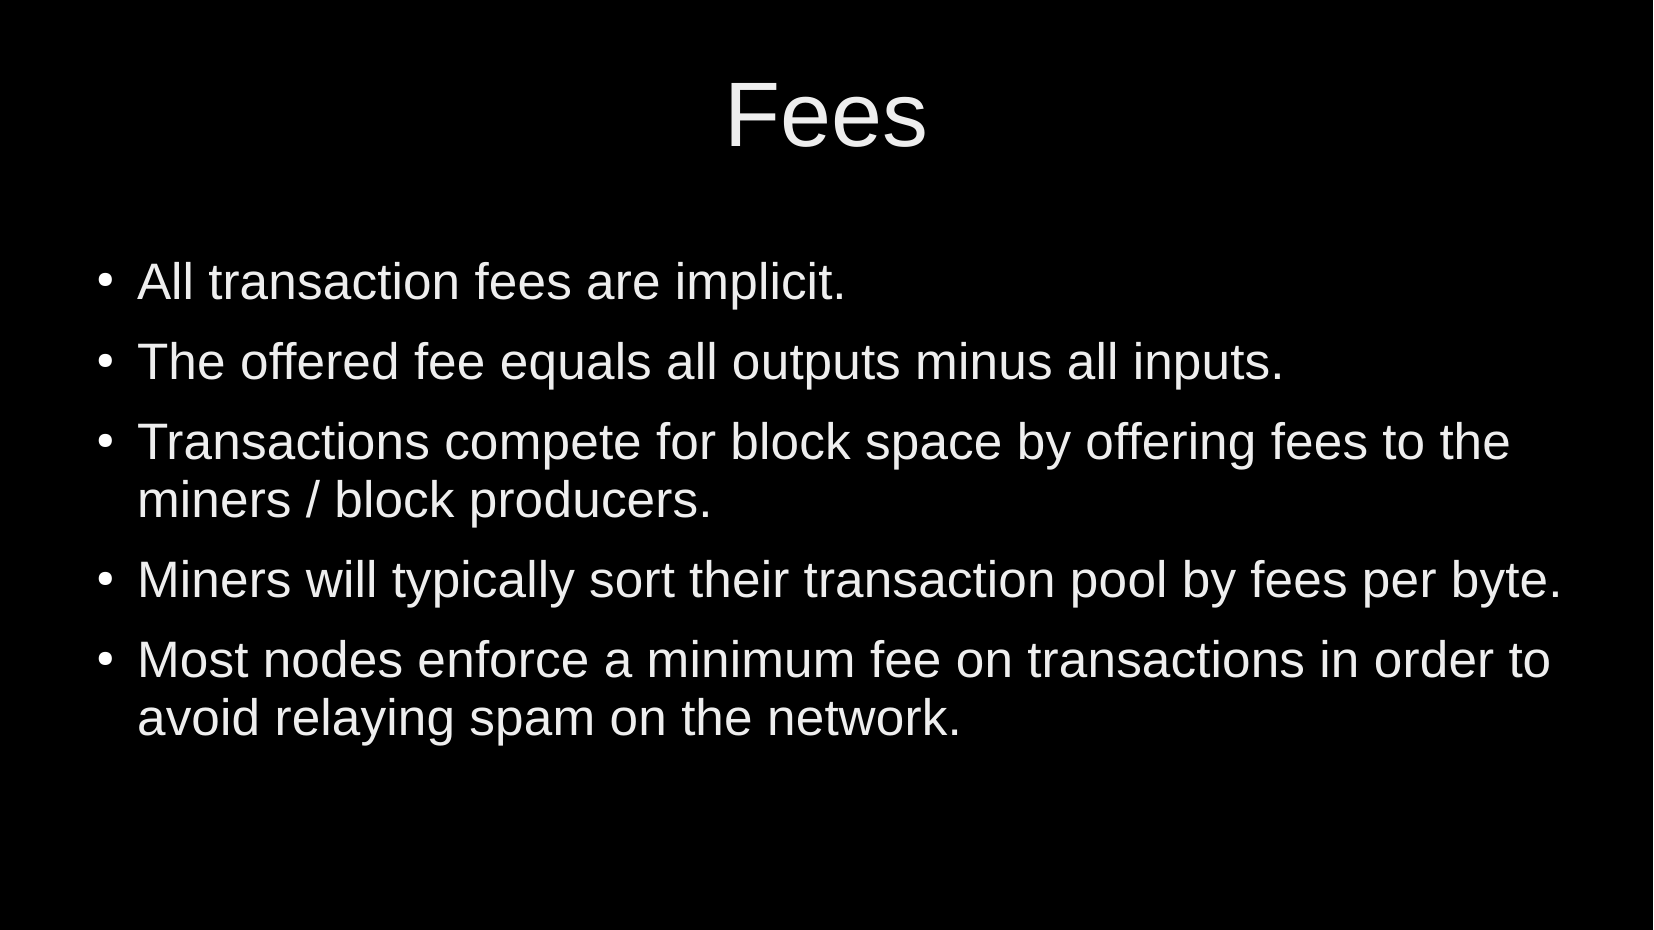

# Fees
All transaction fees are implicit.
The offered fee equals all outputs minus all inputs.
Transactions compete for block space by offering fees to the miners / block producers.
Miners will typically sort their transaction pool by fees per byte.
Most nodes enforce a minimum fee on transactions in order to avoid relaying spam on the network.